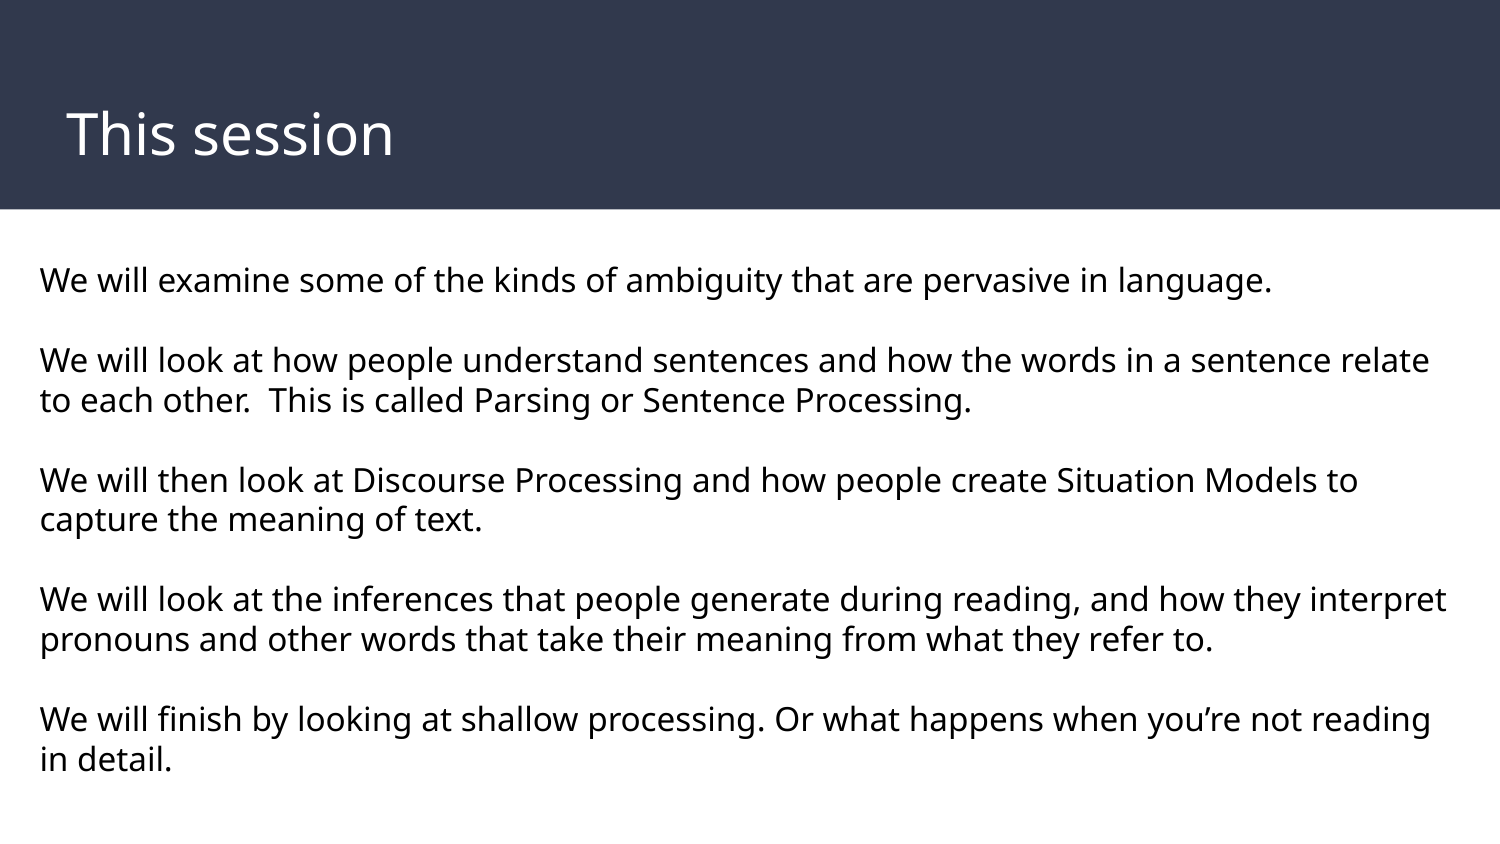

# This session
We will examine some of the kinds of ambiguity that are pervasive in language.
We will look at how people understand sentences and how the words in a sentence relate to each other. This is called Parsing or Sentence Processing.
We will then look at Discourse Processing and how people create Situation Models to capture the meaning of text.
We will look at the inferences that people generate during reading, and how they interpret pronouns and other words that take their meaning from what they refer to.
We will finish by looking at shallow processing. Or what happens when you’re not reading in detail.